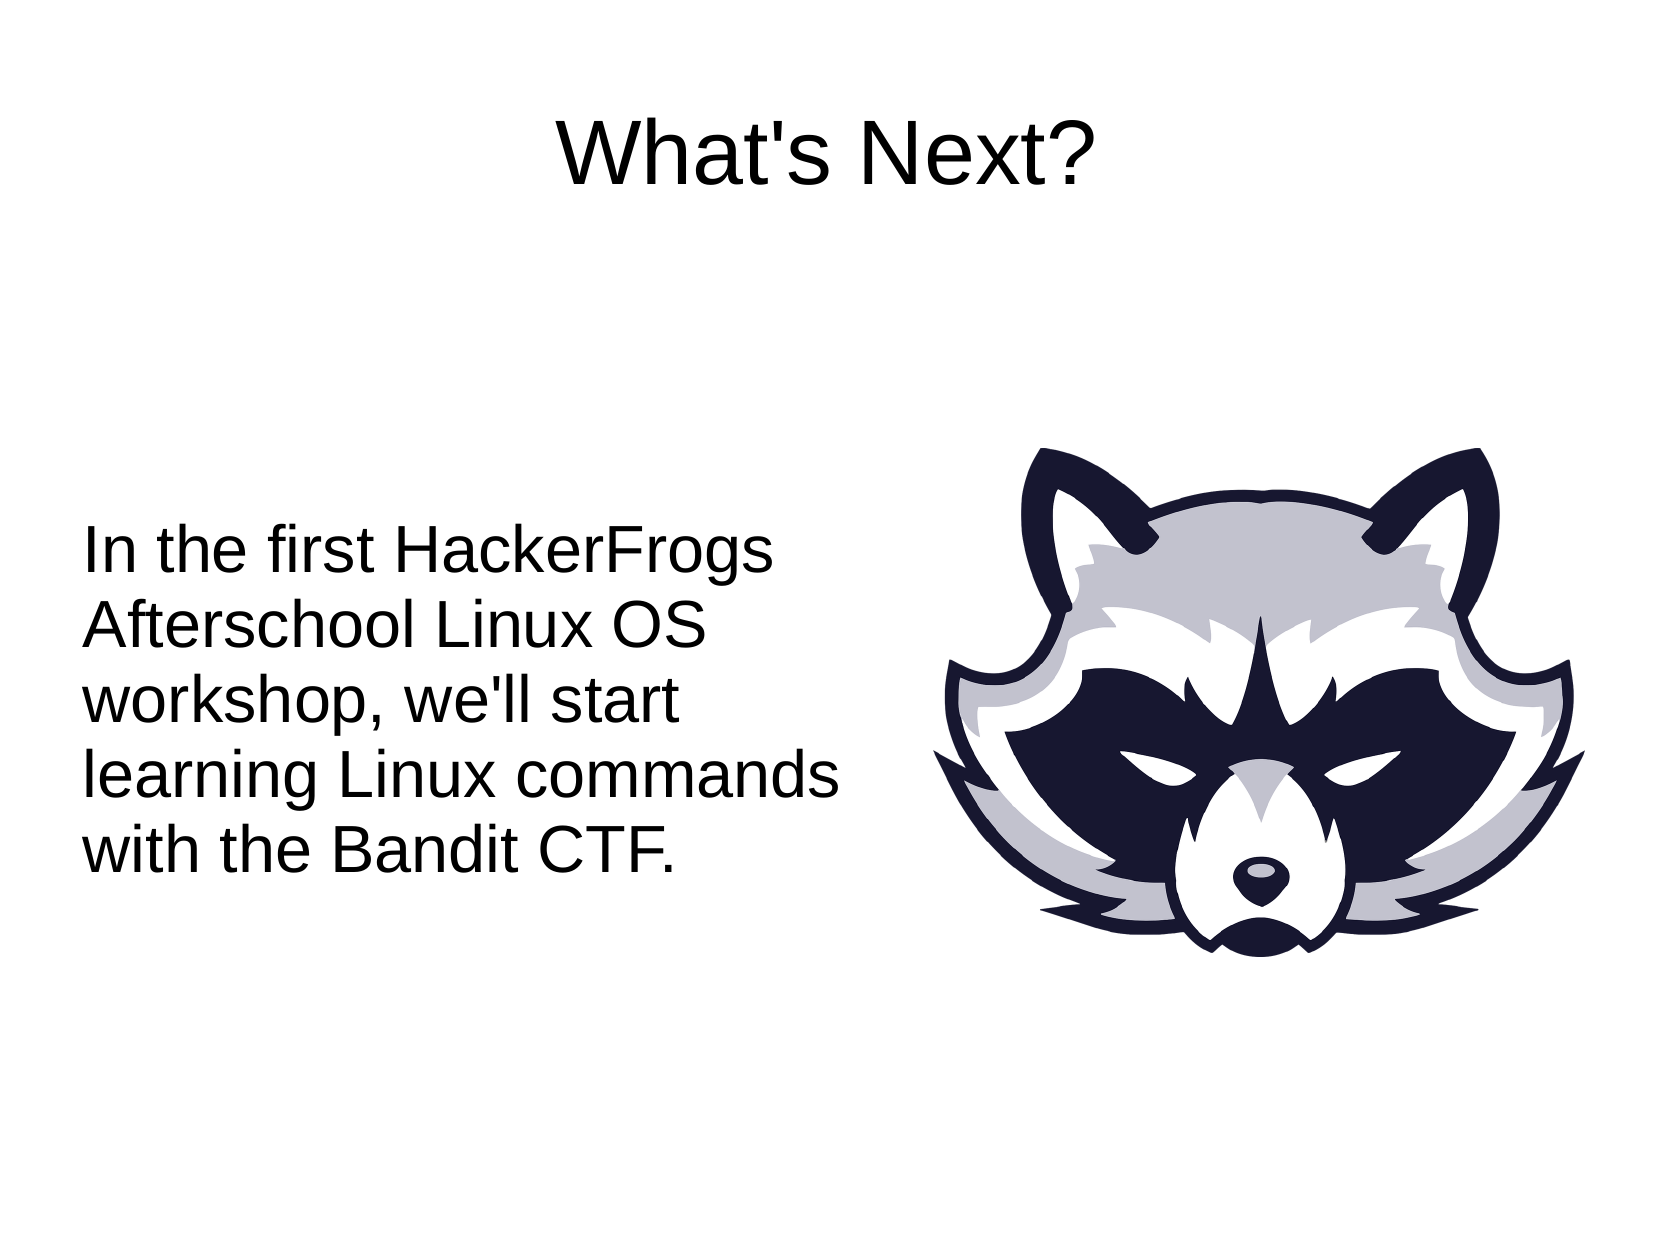

# What's Next?
In the first HackerFrogs
Afterschool Linux OS
workshop, we'll start
learning Linux commands
with the Bandit CTF.